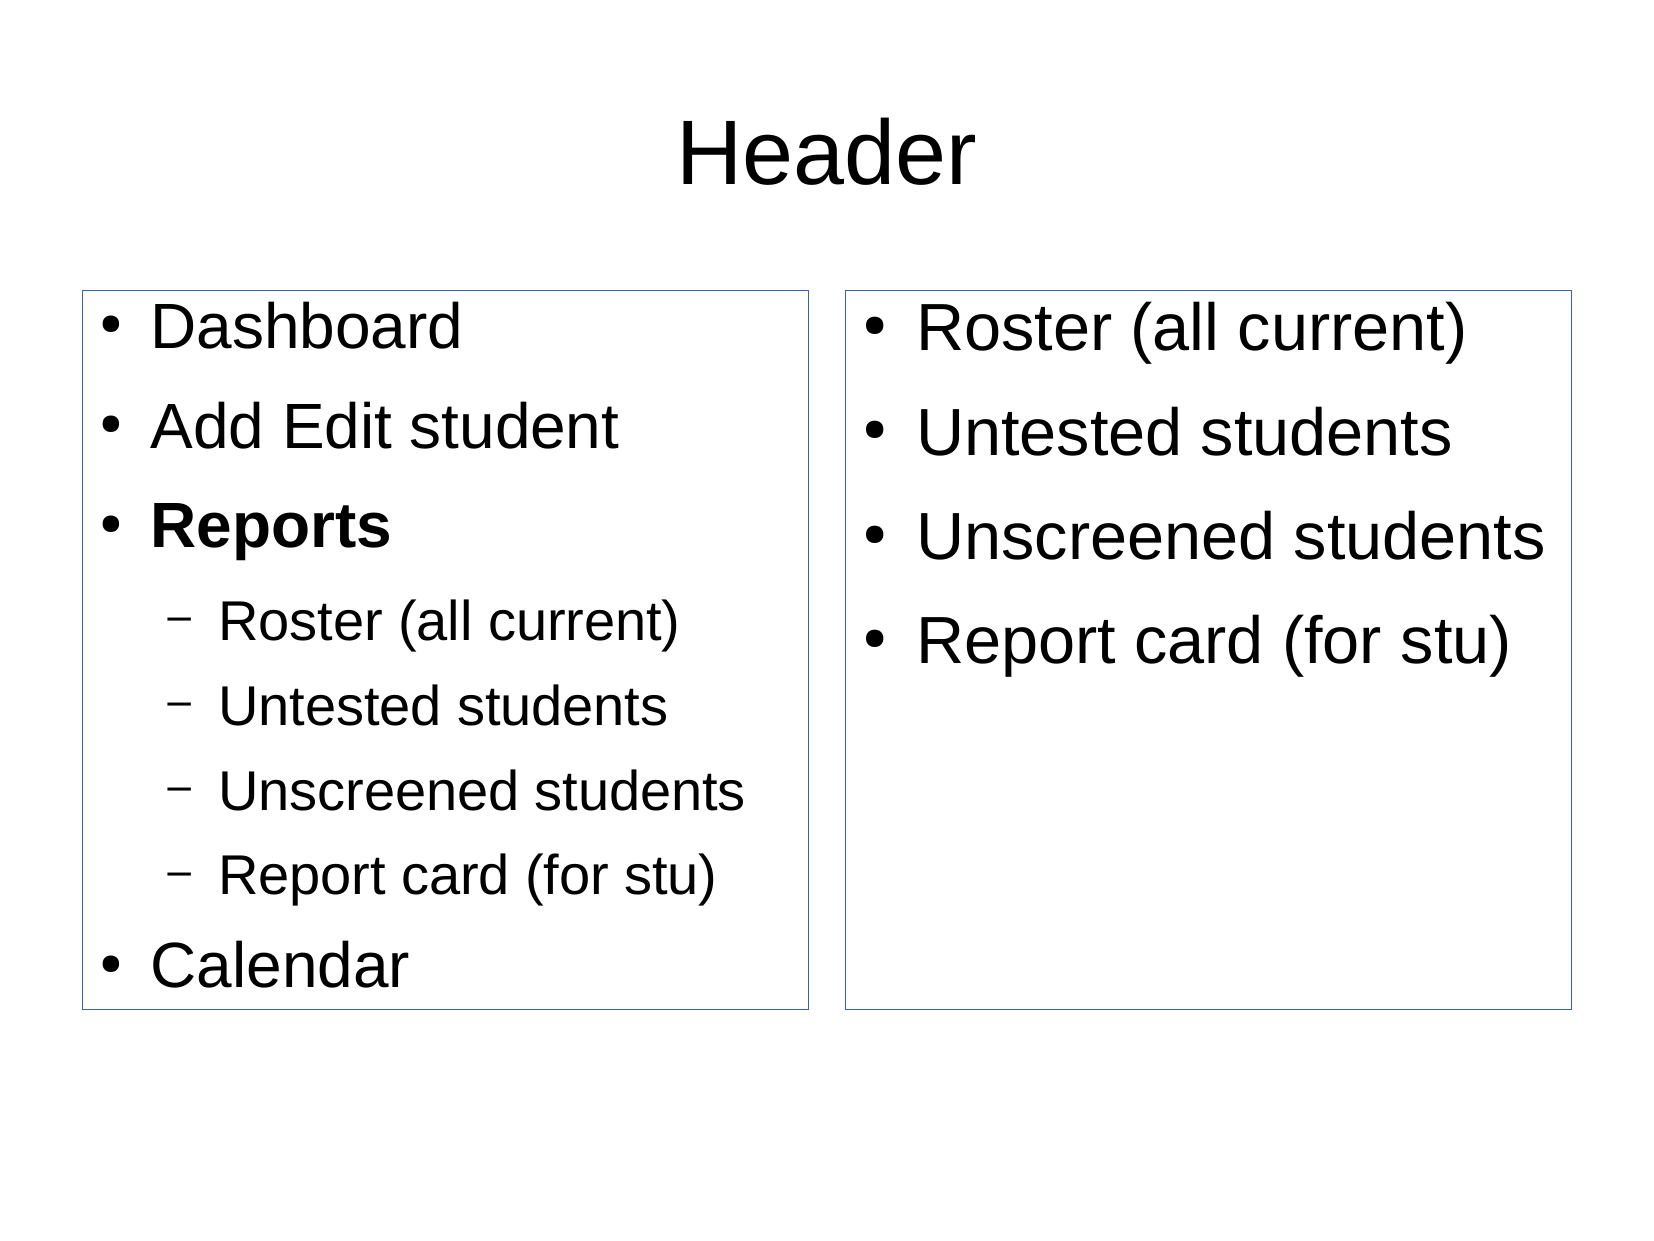

# Header
Dashboard
Add Edit student
Reports
Roster (all current)
Untested students
Unscreened students
Report card (for stu)
Calendar
Roster (all current)
Untested students
Unscreened students
Report card (for stu)